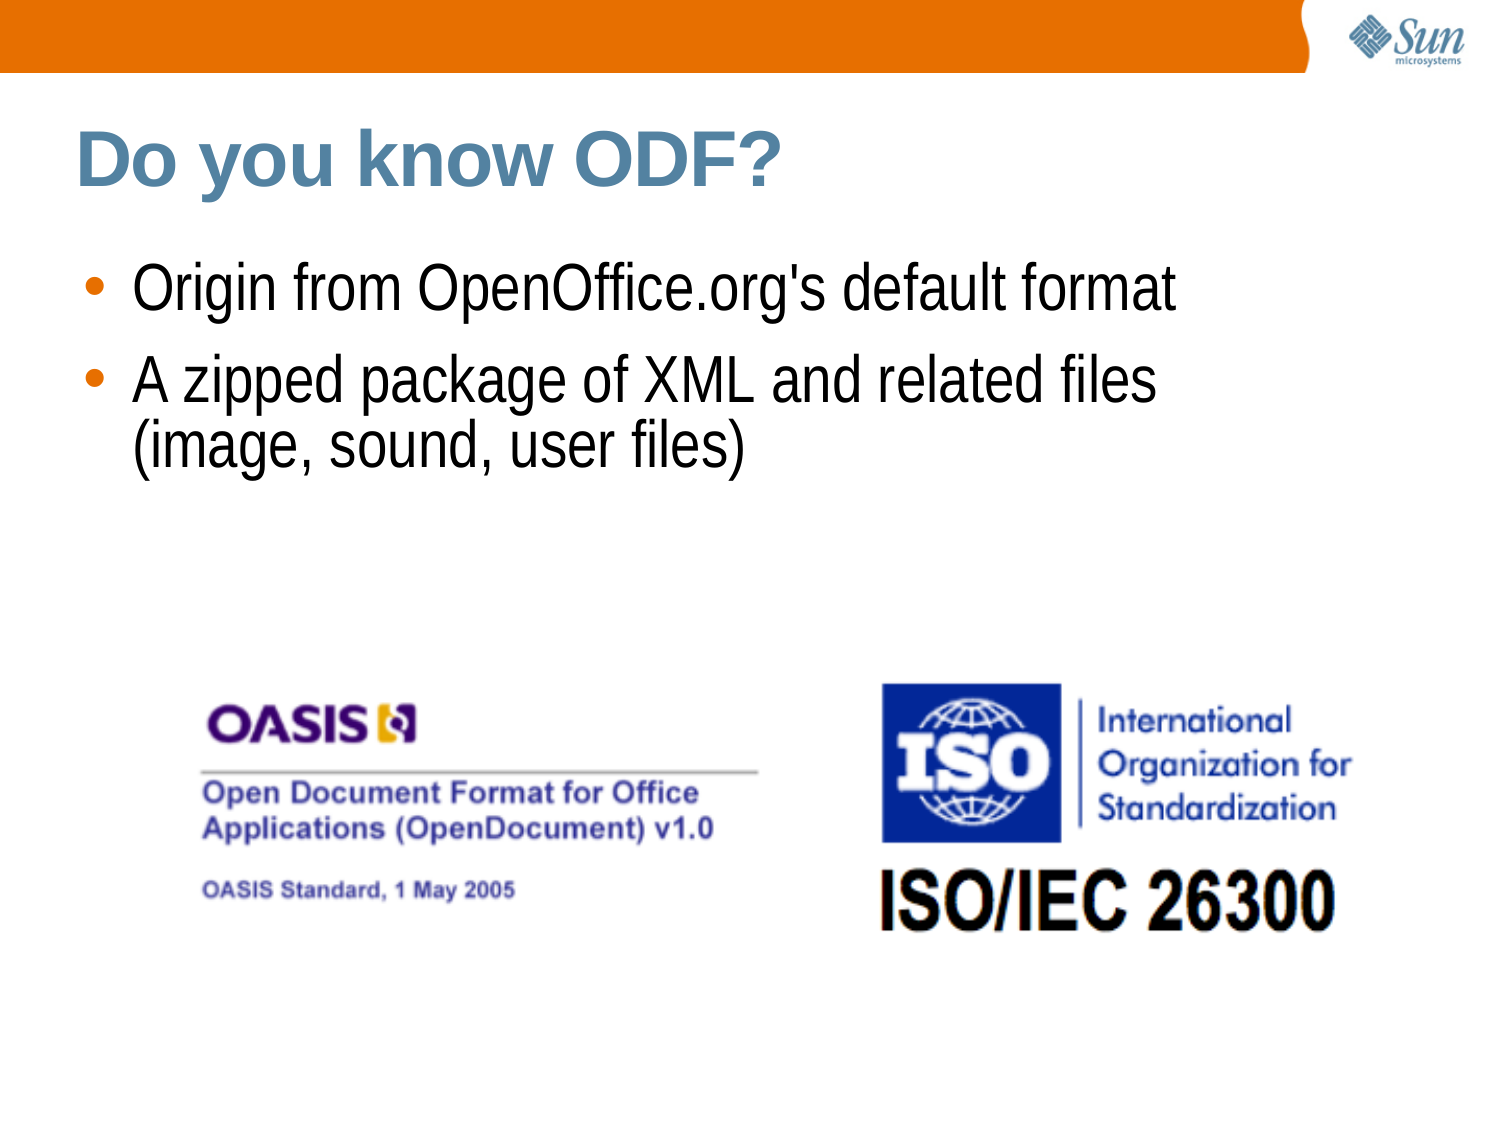

# Do you know ODF?
Origin from OpenOffice.org's default format
A zipped package of XML and related files
(image, sound, user files)